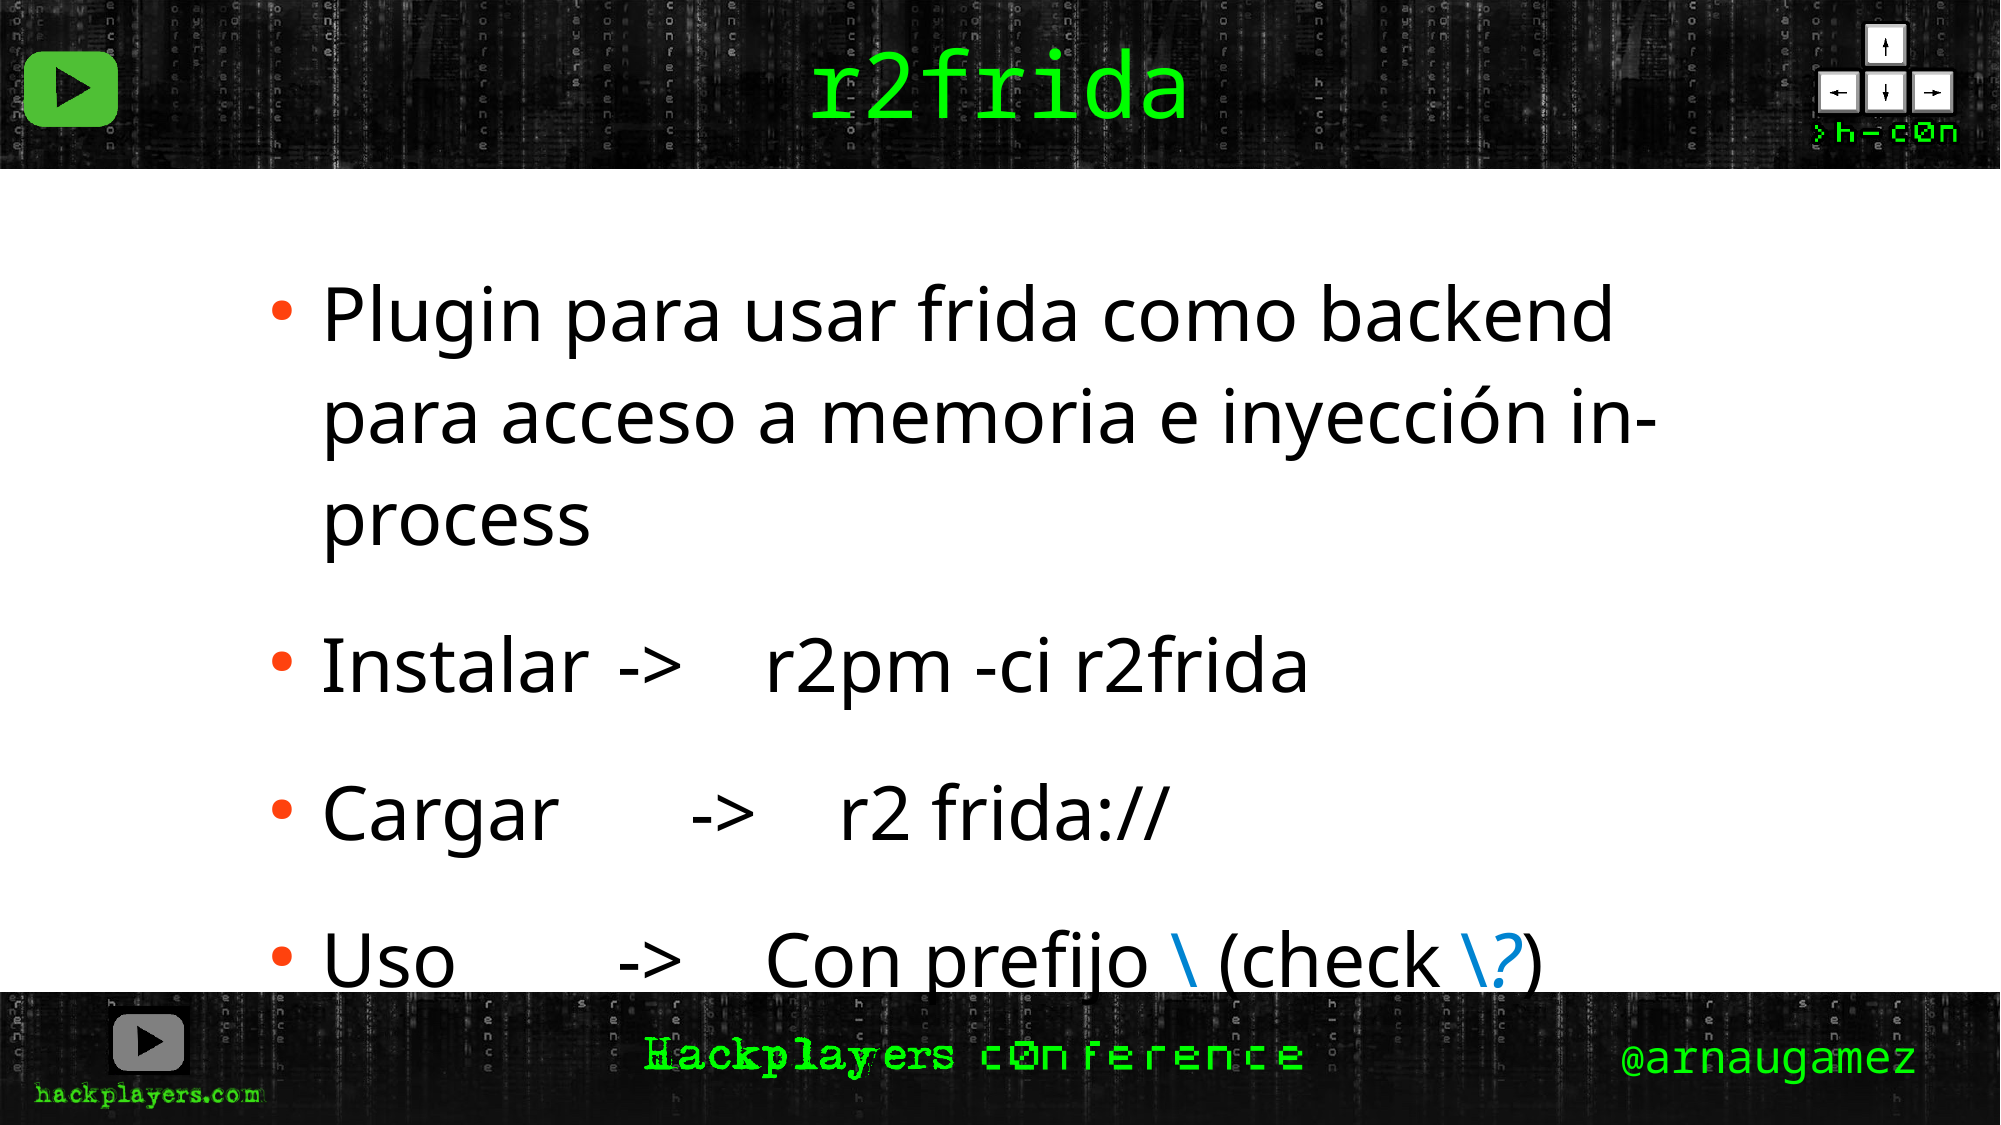

# r2frida
Plugin para usar frida como backend para acceso a memoria e inyección in-process
Instalar	->		r2pm -ci r2frida
Cargar		->		r2 frida://
Uso			->		Con prefijo \ (check \?)